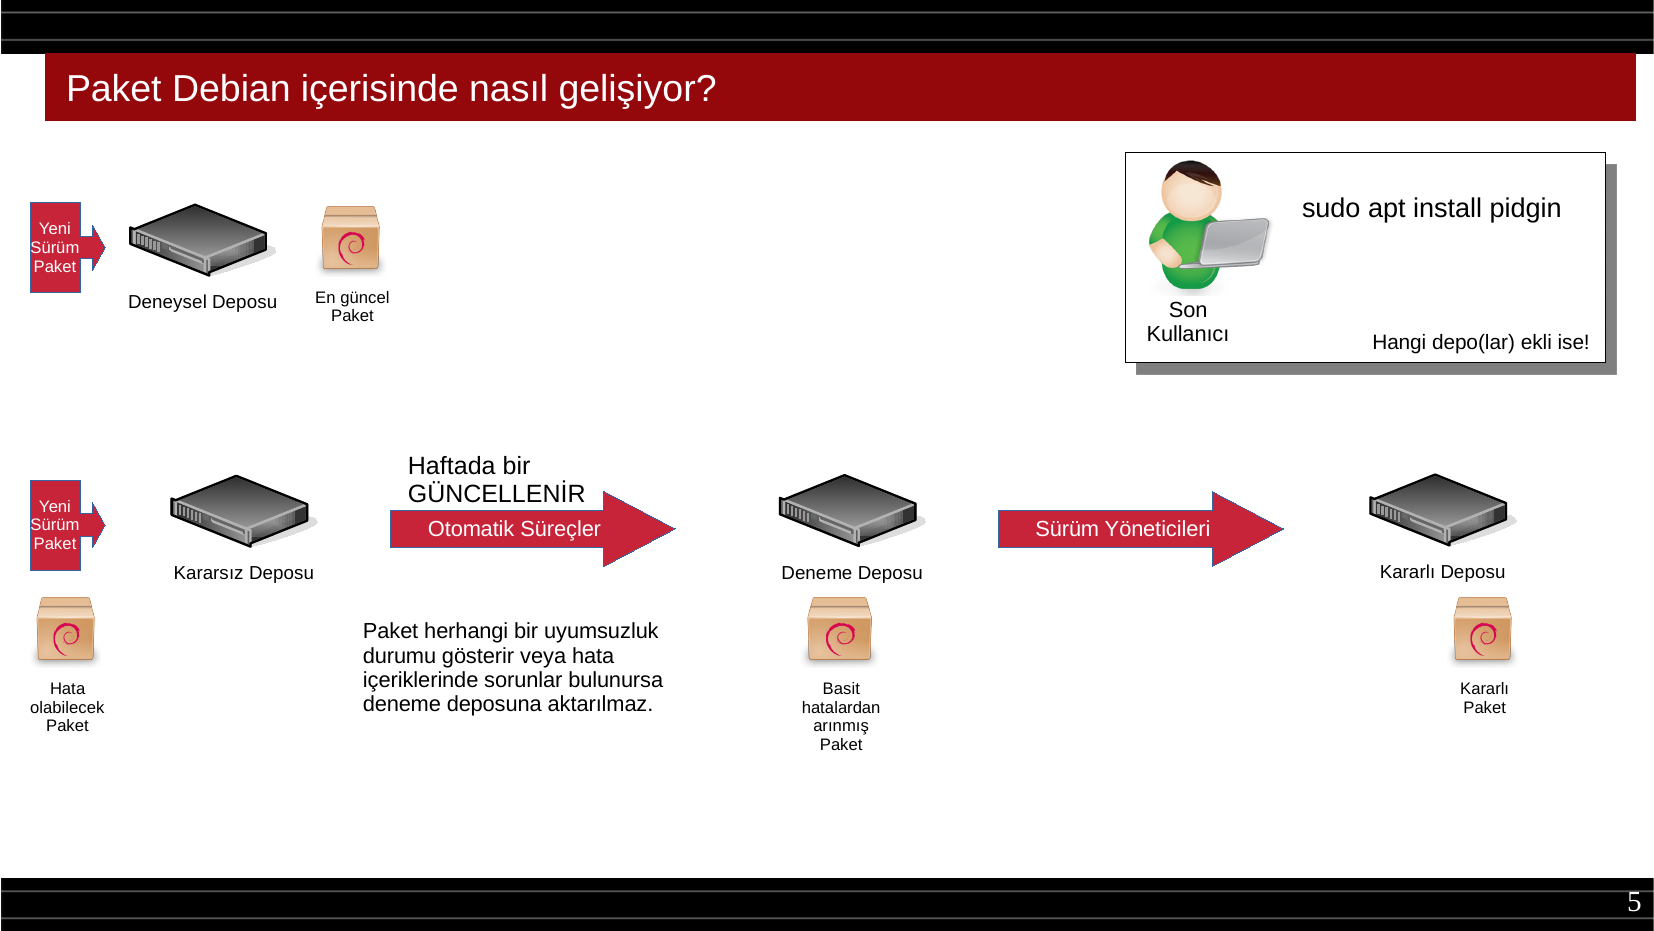

Paket Debian içerisinde nasıl gelişiyor?
Son Kullanıcı
sudo apt install pidgin
En güncel Paket
Yeni
Sürüm
Paket
Deneysel Deposu
Hangi depo(lar) ekli ise!
Haftada bir GÜNCELLENİR
Kararlı Deposu
Deneme Deposu
Kararsız Deposu
Yeni
Sürüm
Paket
Otomatik Süreçler
Sürüm Yöneticileri
Hata olabilecek Paket
Basit hatalardan arınmış Paket
Kararlı Paket
Paket herhangi bir uyumsuzluk durumu gösterir veya hata içeriklerinde sorunlar bulunursa deneme deposuna aktarılmaz.